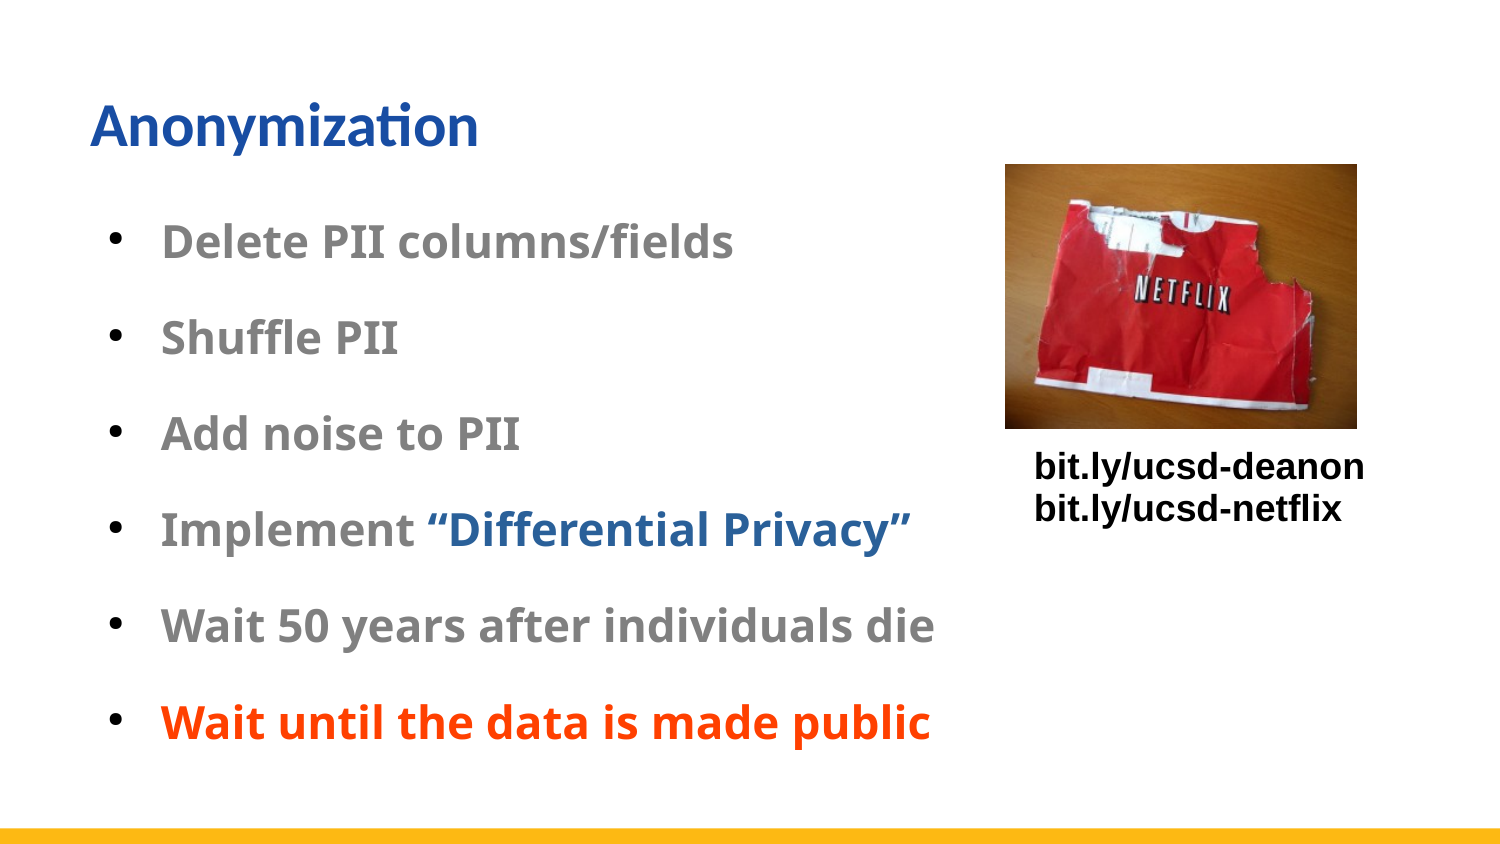

# Anonymization
Delete PII columns/fields
Shuffle PII
Add noise to PII
Implement “Differential Privacy”
Wait 50 years after individuals die
Wait until the data is made public
bit.ly/ucsd-deanon
bit.ly/ucsd-netflix